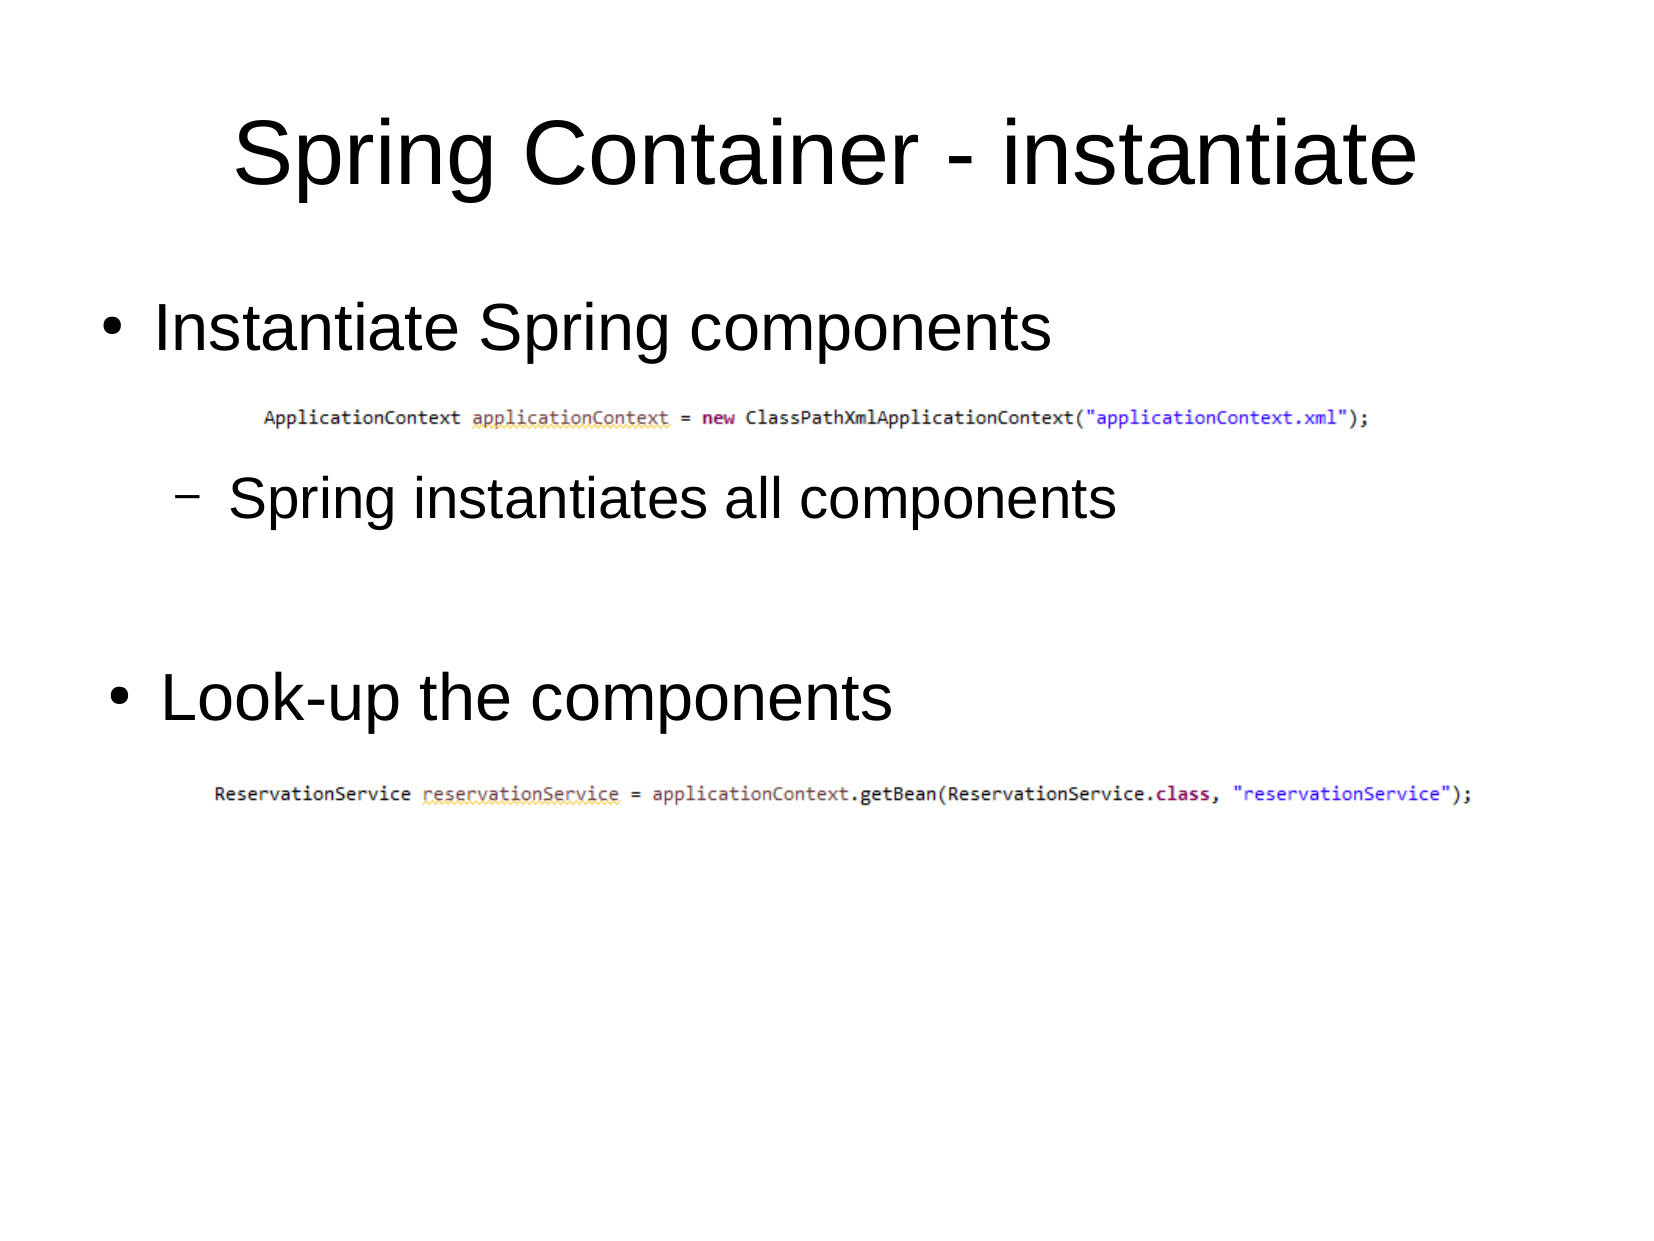

# Spring Container - instantiate
Instantiate Spring components
Spring instantiates all components
Look-up the components